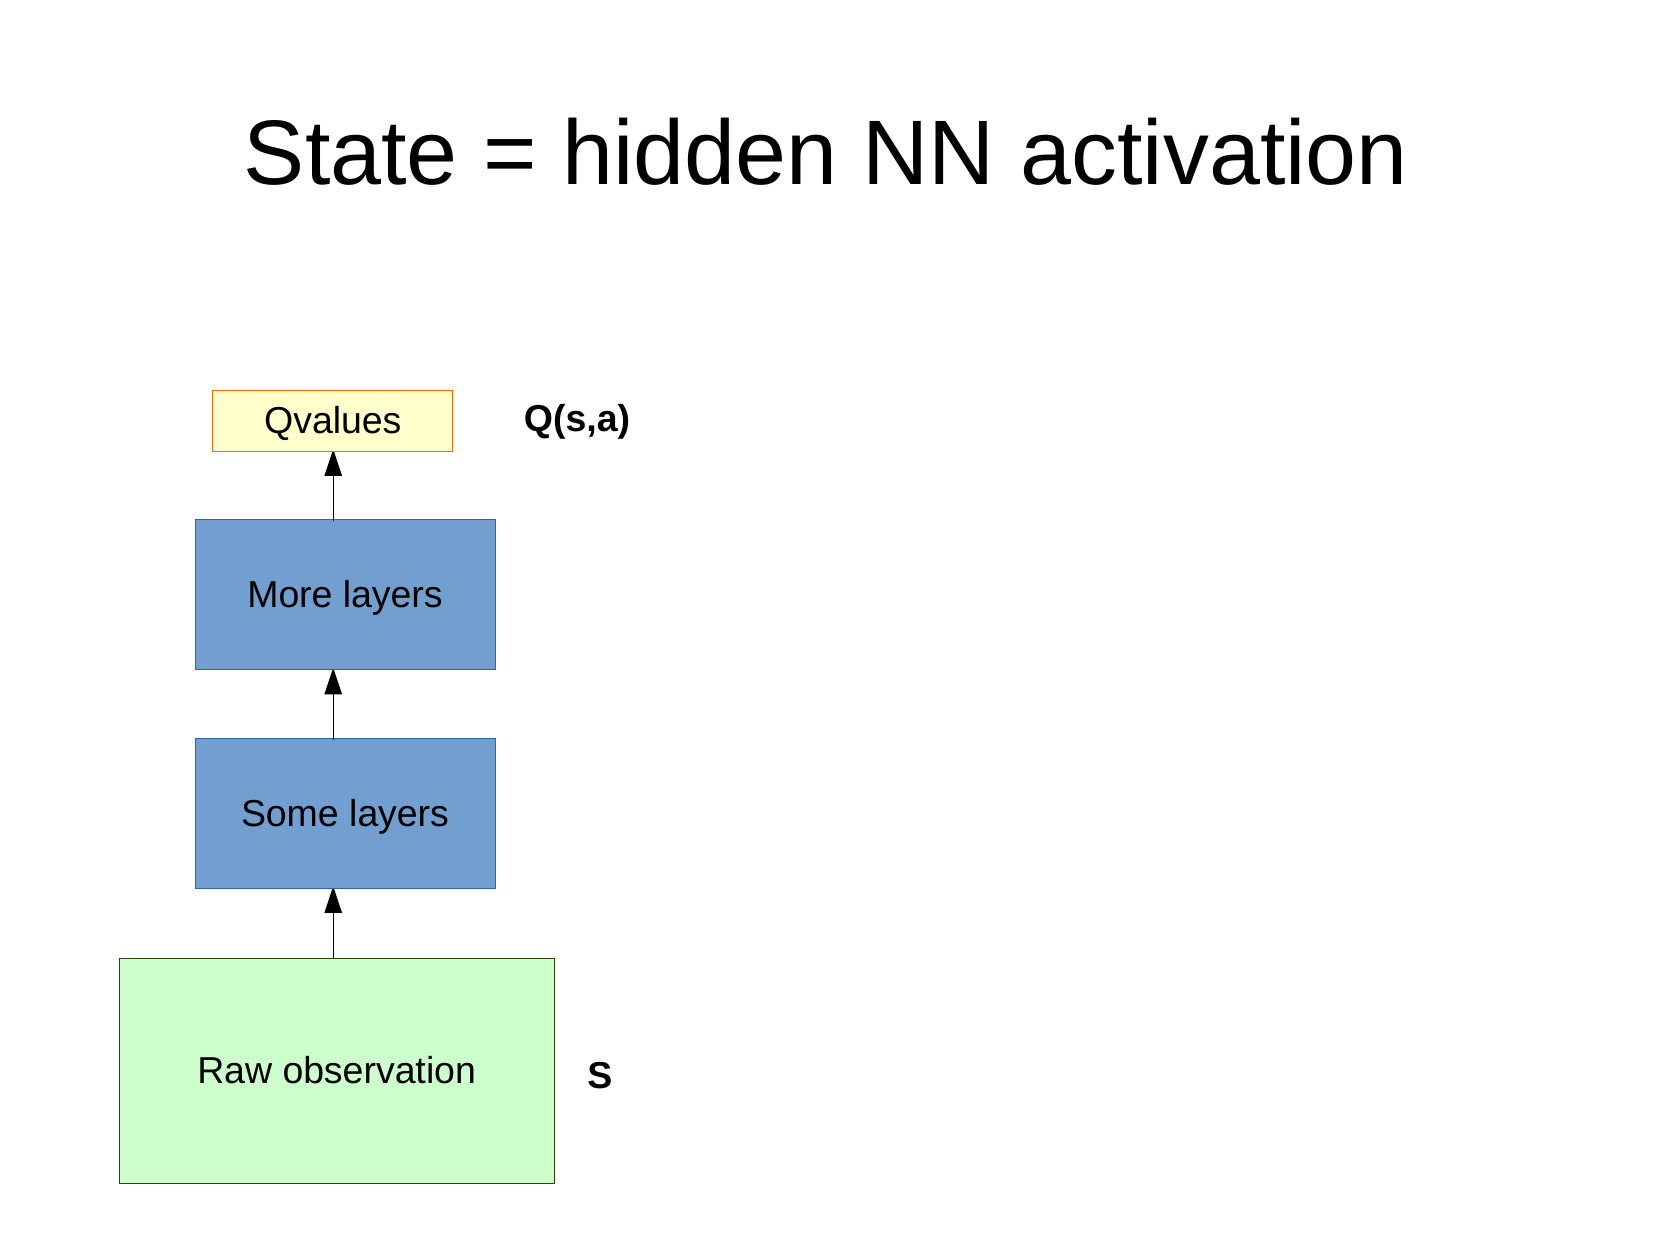

# State = hidden NN activation
Qvalues
Q(s,a)
More layers
Some layers
Raw observation
S